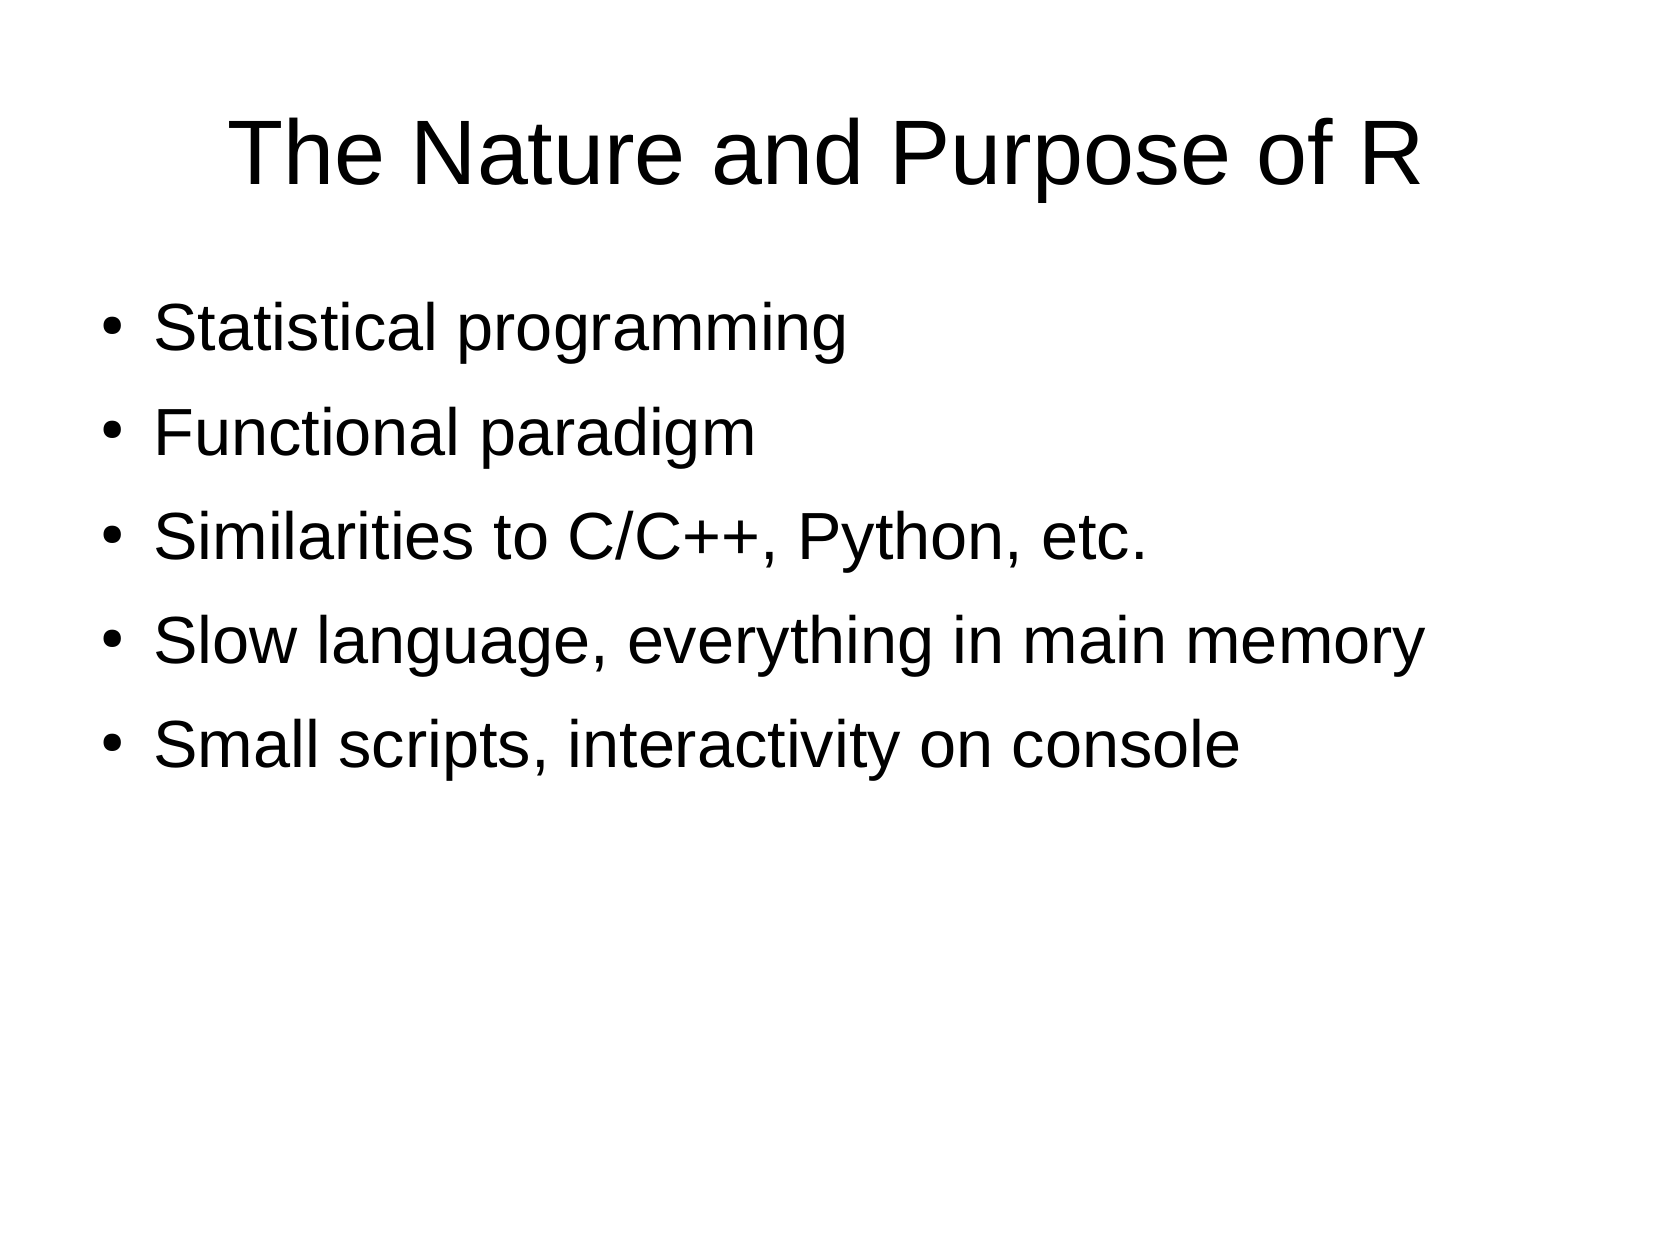

# The Nature and Purpose of R
Statistical programming
Functional paradigm
Similarities to C/C++, Python, etc.
Slow language, everything in main memory
Small scripts, interactivity on console